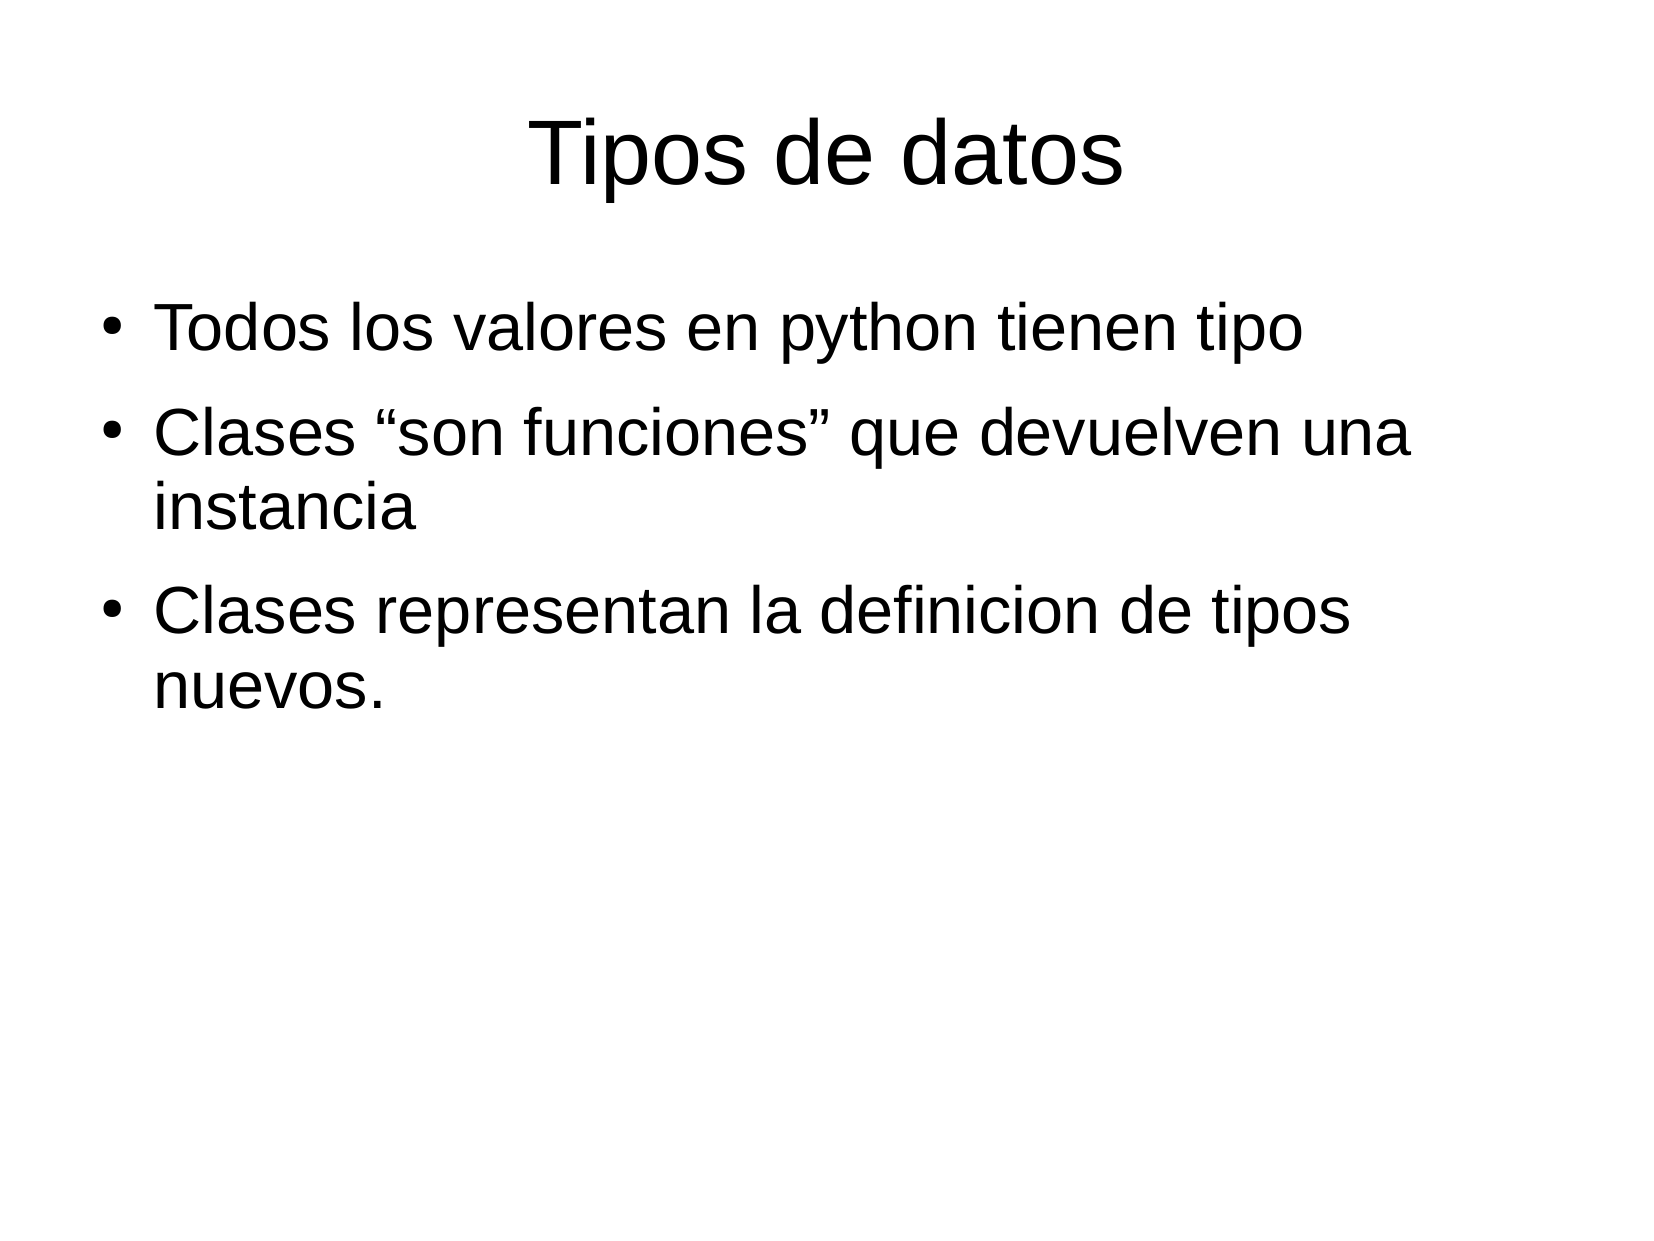

# Tipos de datos
Todos los valores en python tienen tipo
Clases “son funciones” que devuelven una instancia
Clases representan la definicion de tipos nuevos.